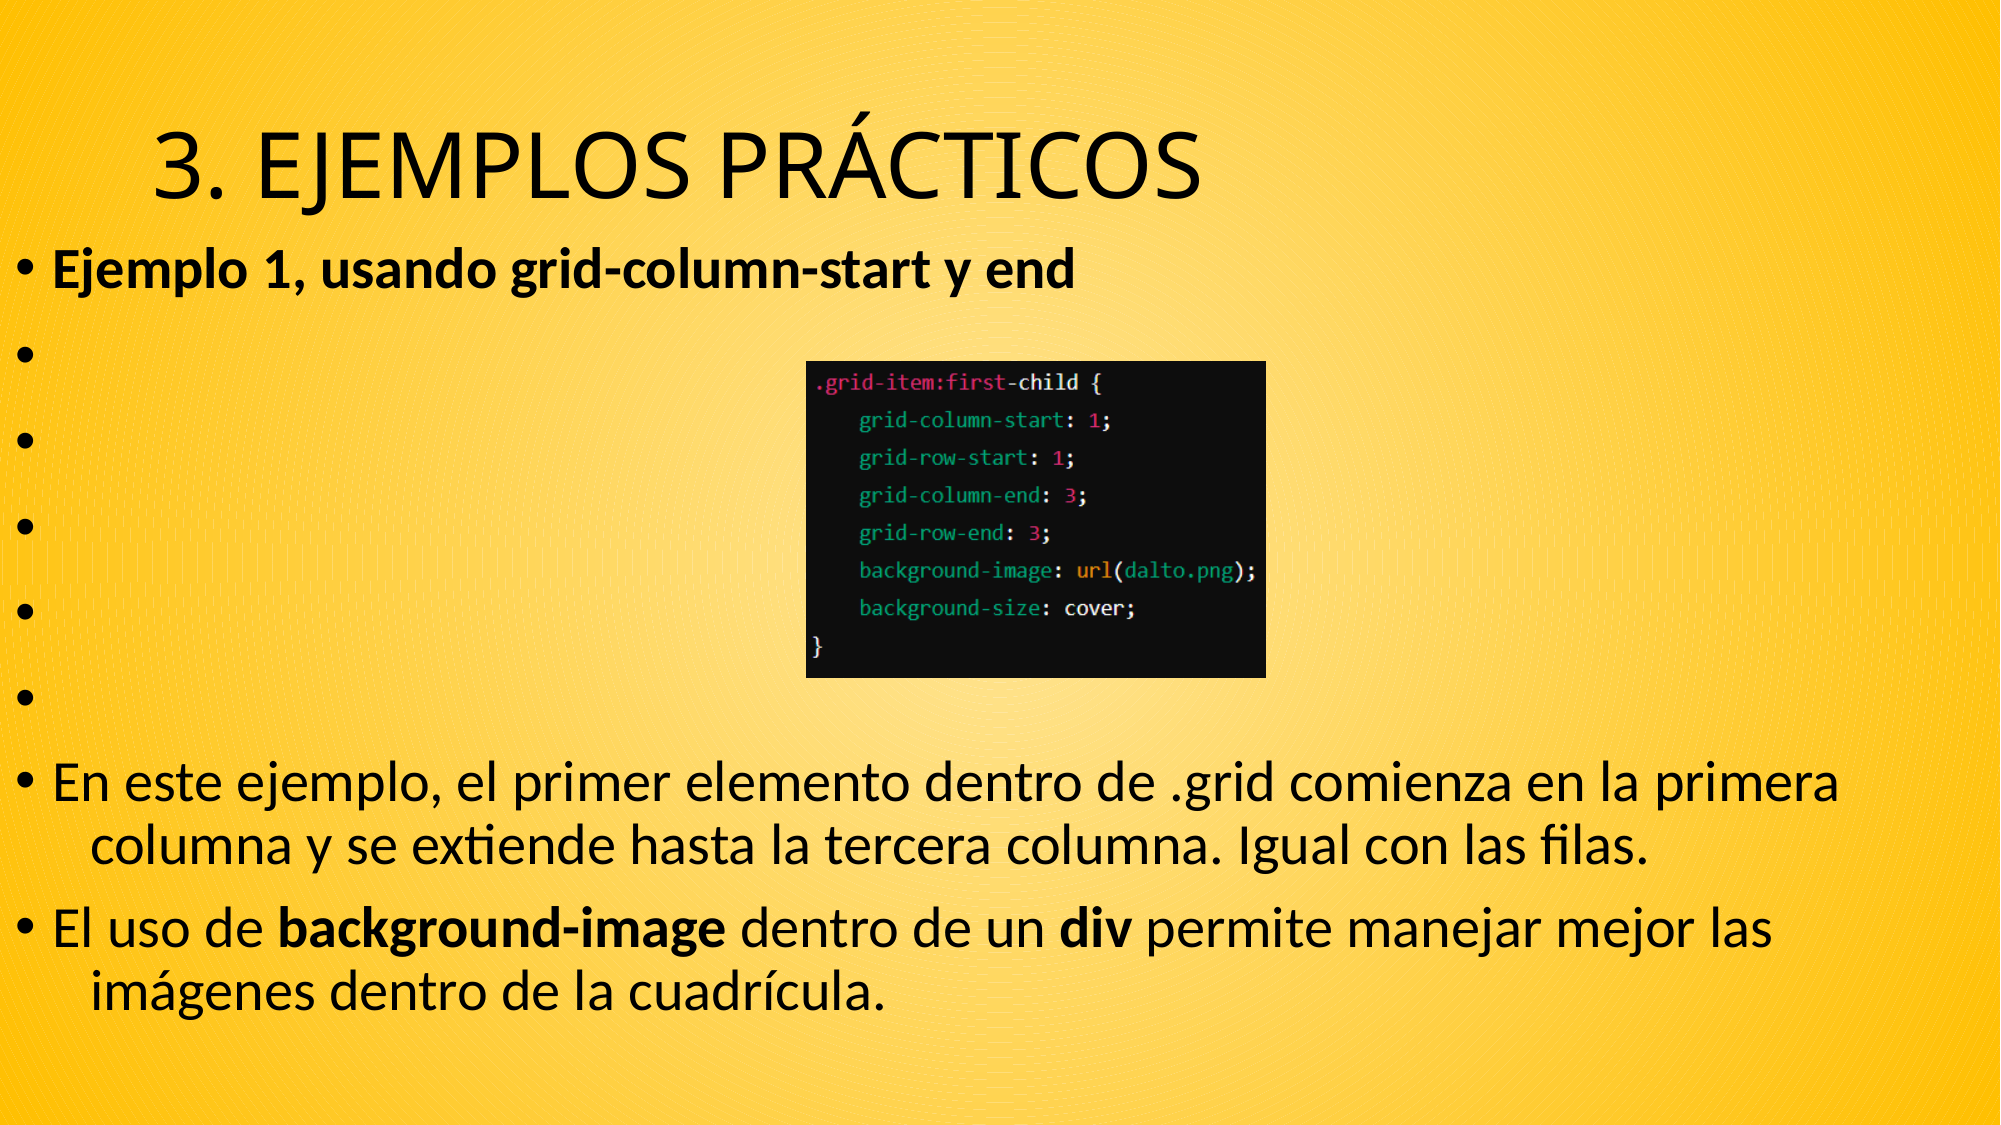

# 3. EJEMPLOS PRÁCTICOS
Ejemplo 1, usando grid-column-start y end
En este ejemplo, el primer elemento dentro de .grid comienza en la primera columna y se extiende hasta la tercera columna. Igual con las filas.
El uso de background-image dentro de un div permite manejar mejor las imágenes dentro de la cuadrícula.